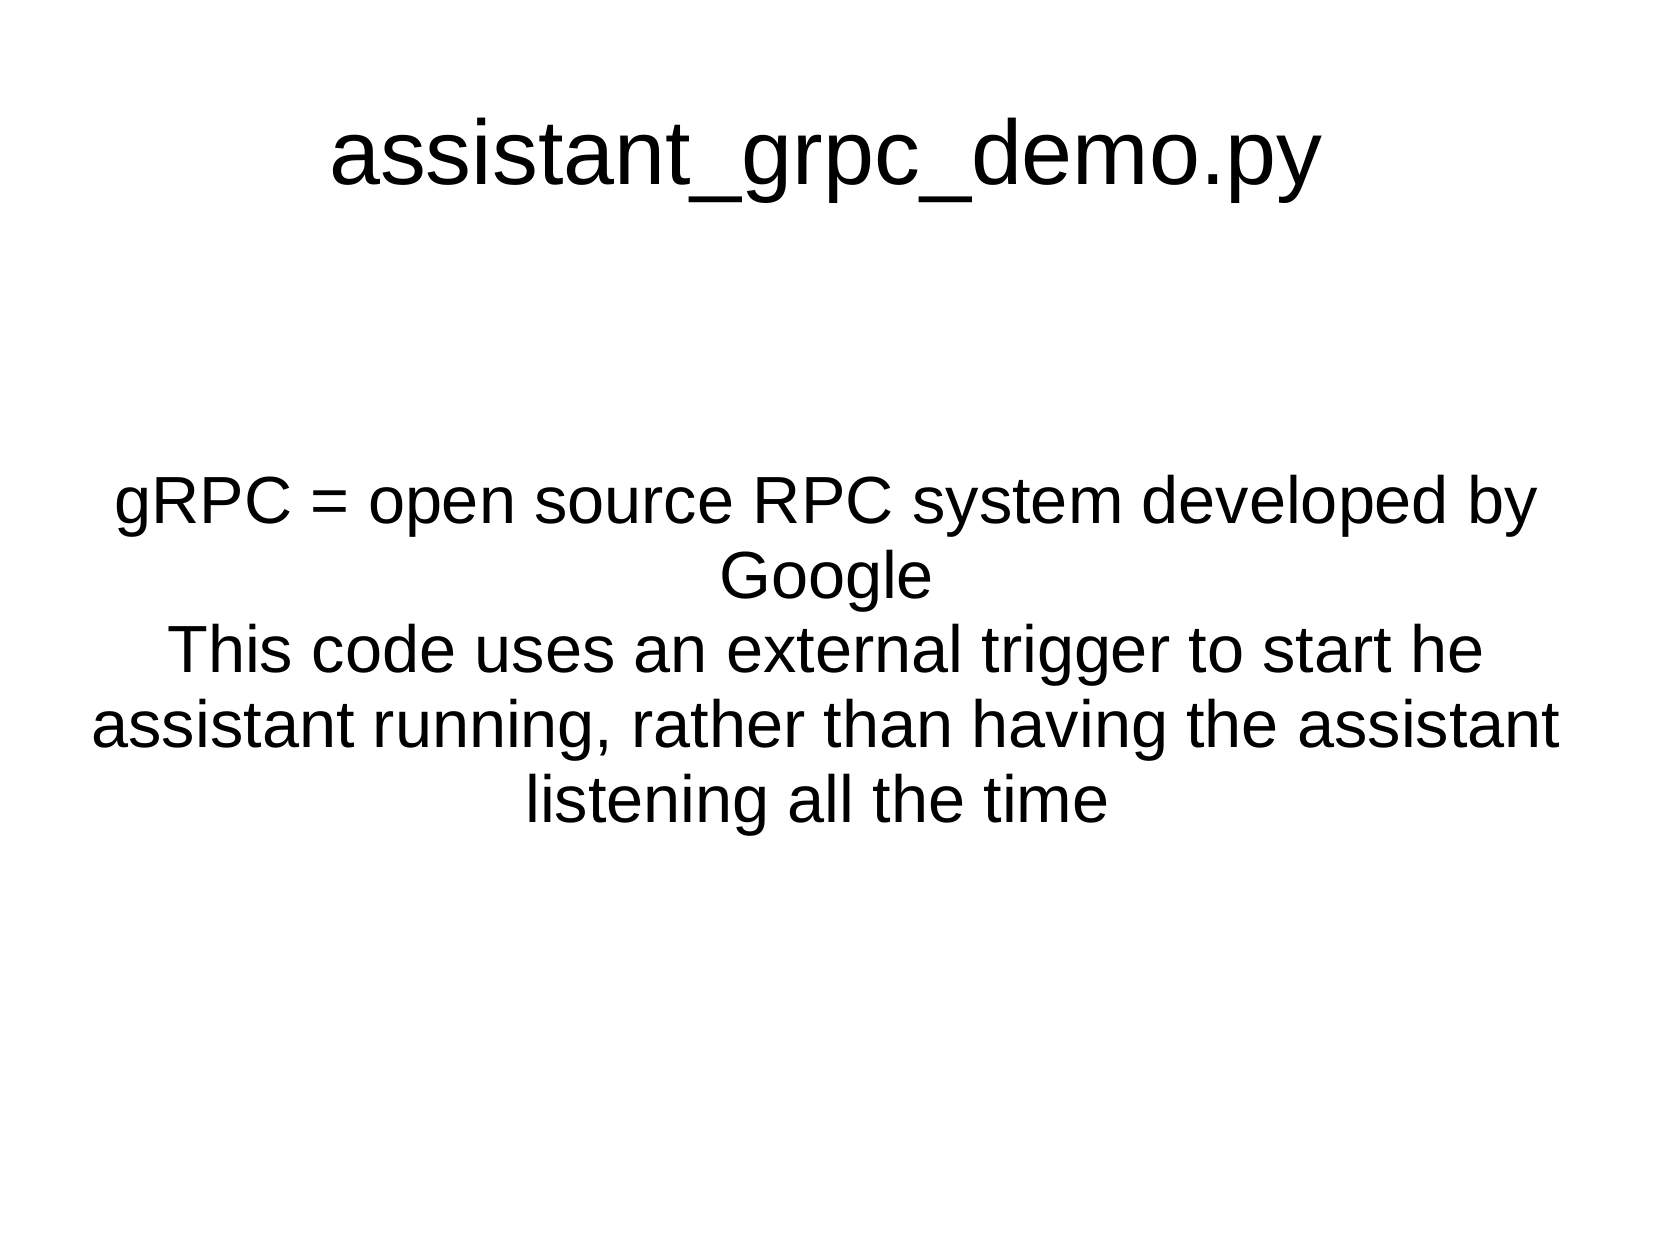

# assistant_grpc_demo.py
gRPC = open source RPC system developed by Google
This code uses an external trigger to start he assistant running, rather than having the assistant listening all the time